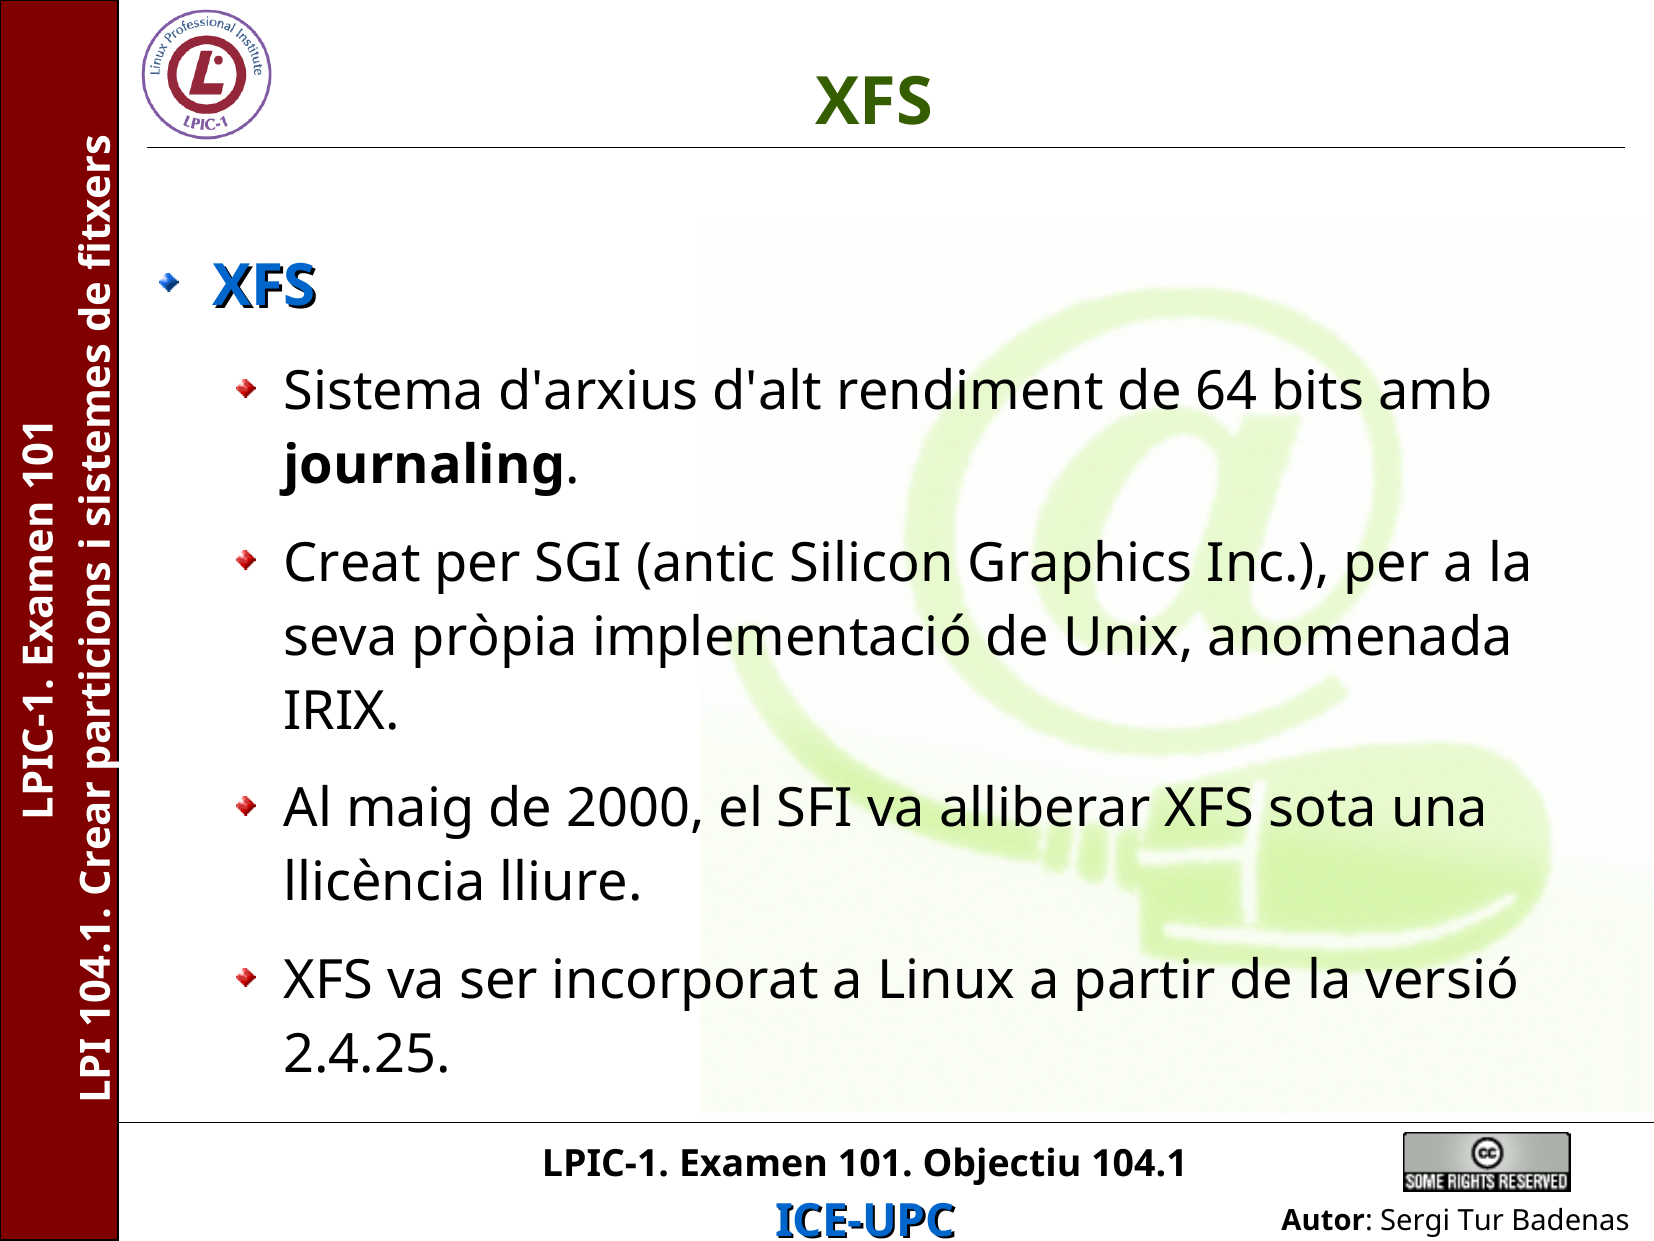

# XFS
XFS
Sistema d'arxius d'alt rendiment de 64 bits amb journaling.
Creat per SGI (antic Silicon Graphics Inc.), per a la seva pròpia implementació de Unix, anomenada IRIX.
Al maig de 2000, el SFI va alliberar XFS sota una llicència lliure.
XFS va ser incorporat a Linux a partir de la versió 2.4.25.